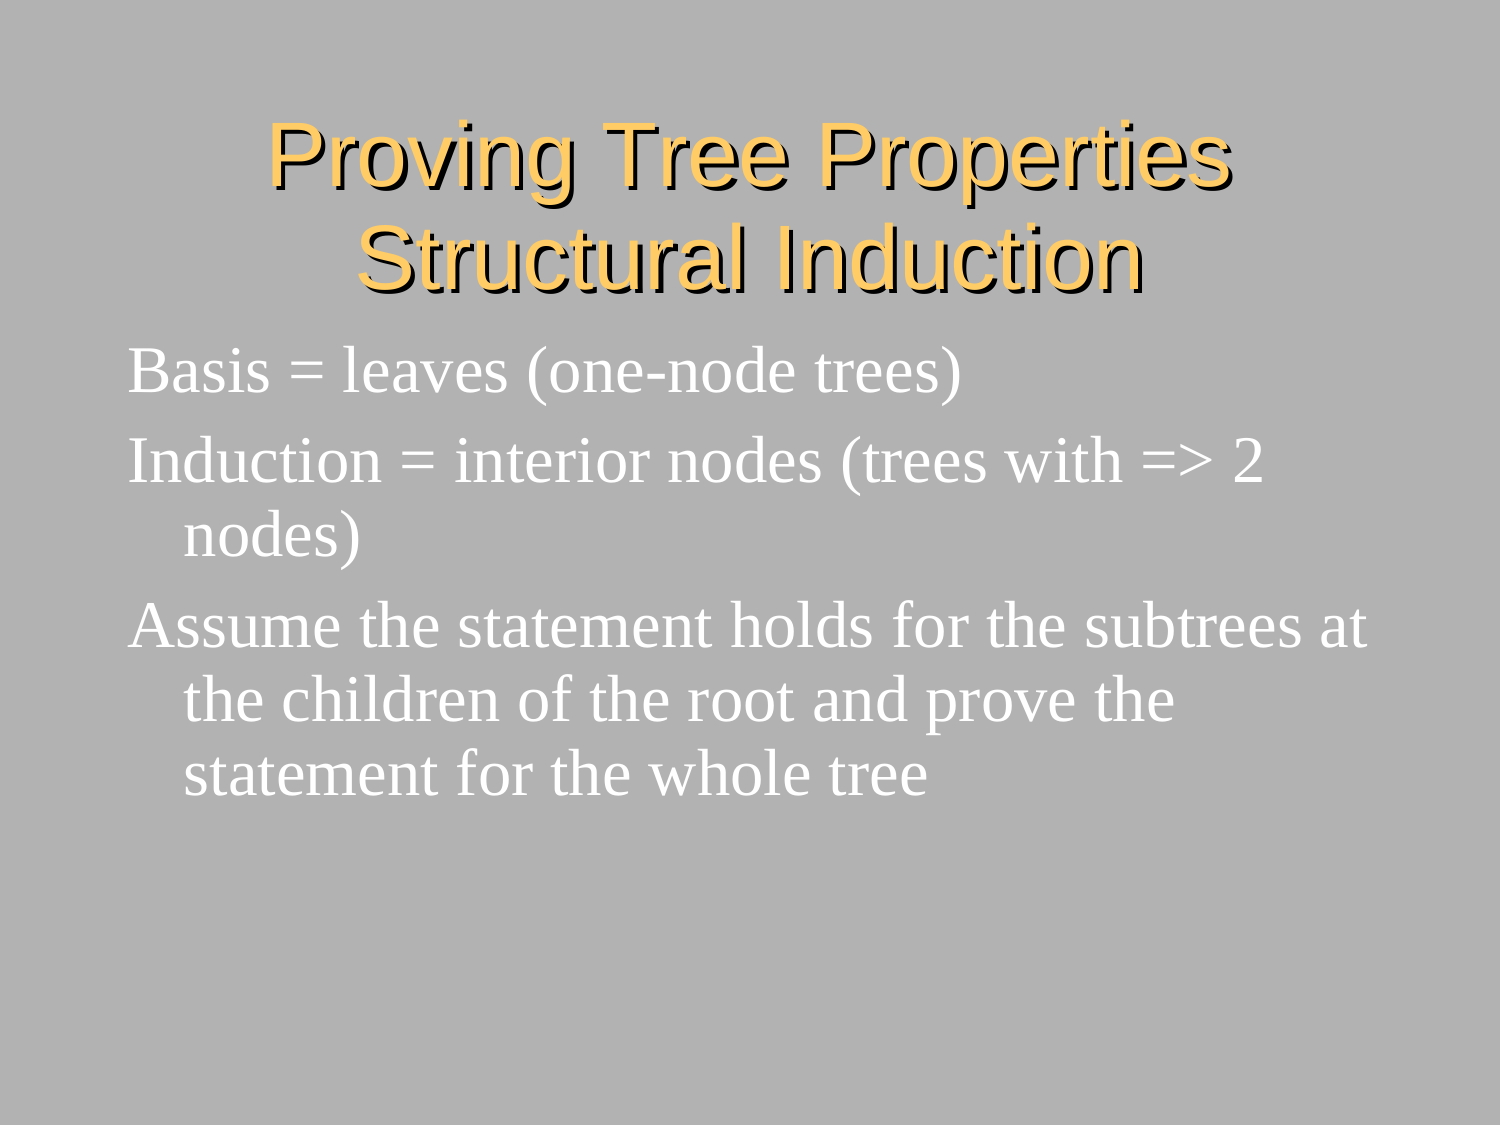

# Proving Tree Properties Structural Induction
Basis = leaves (one-node trees)
Induction = interior nodes (trees with => 2 nodes)
Assume the statement holds for the subtrees at the children of the root and prove the statement for the whole tree